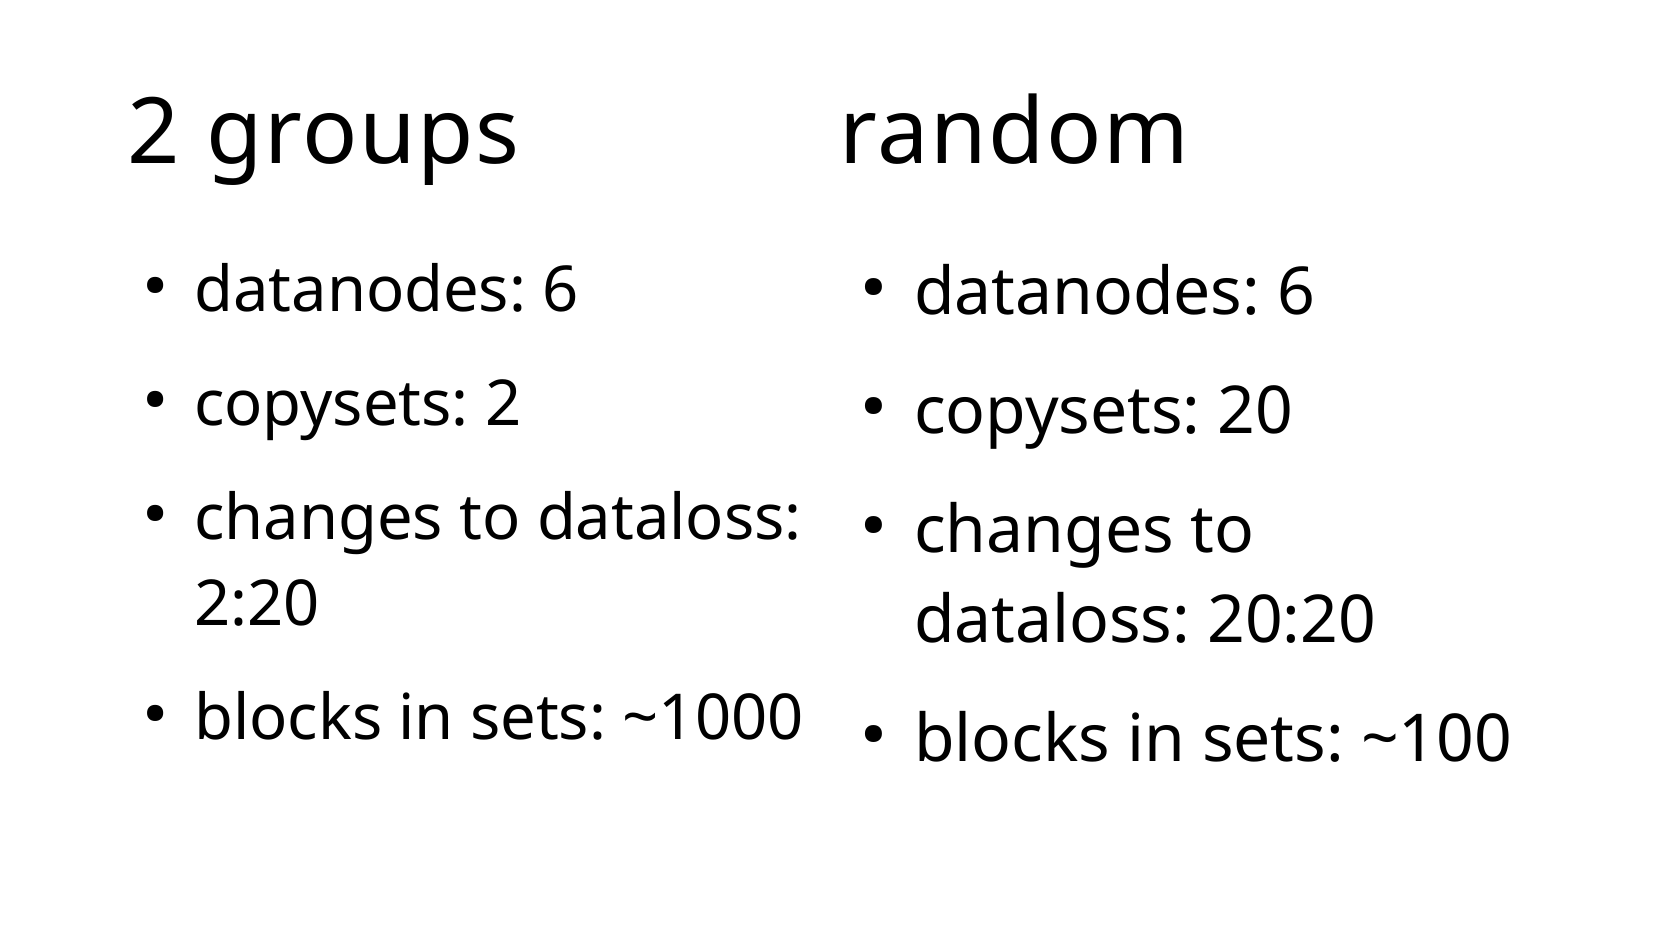

# 2 groups
random
datanodes: 6
copysets: 2
changes to dataloss: 2:20
blocks in sets: ~1000
datanodes: 6
copysets: 20
changes to dataloss: 20:20
blocks in sets: ~100